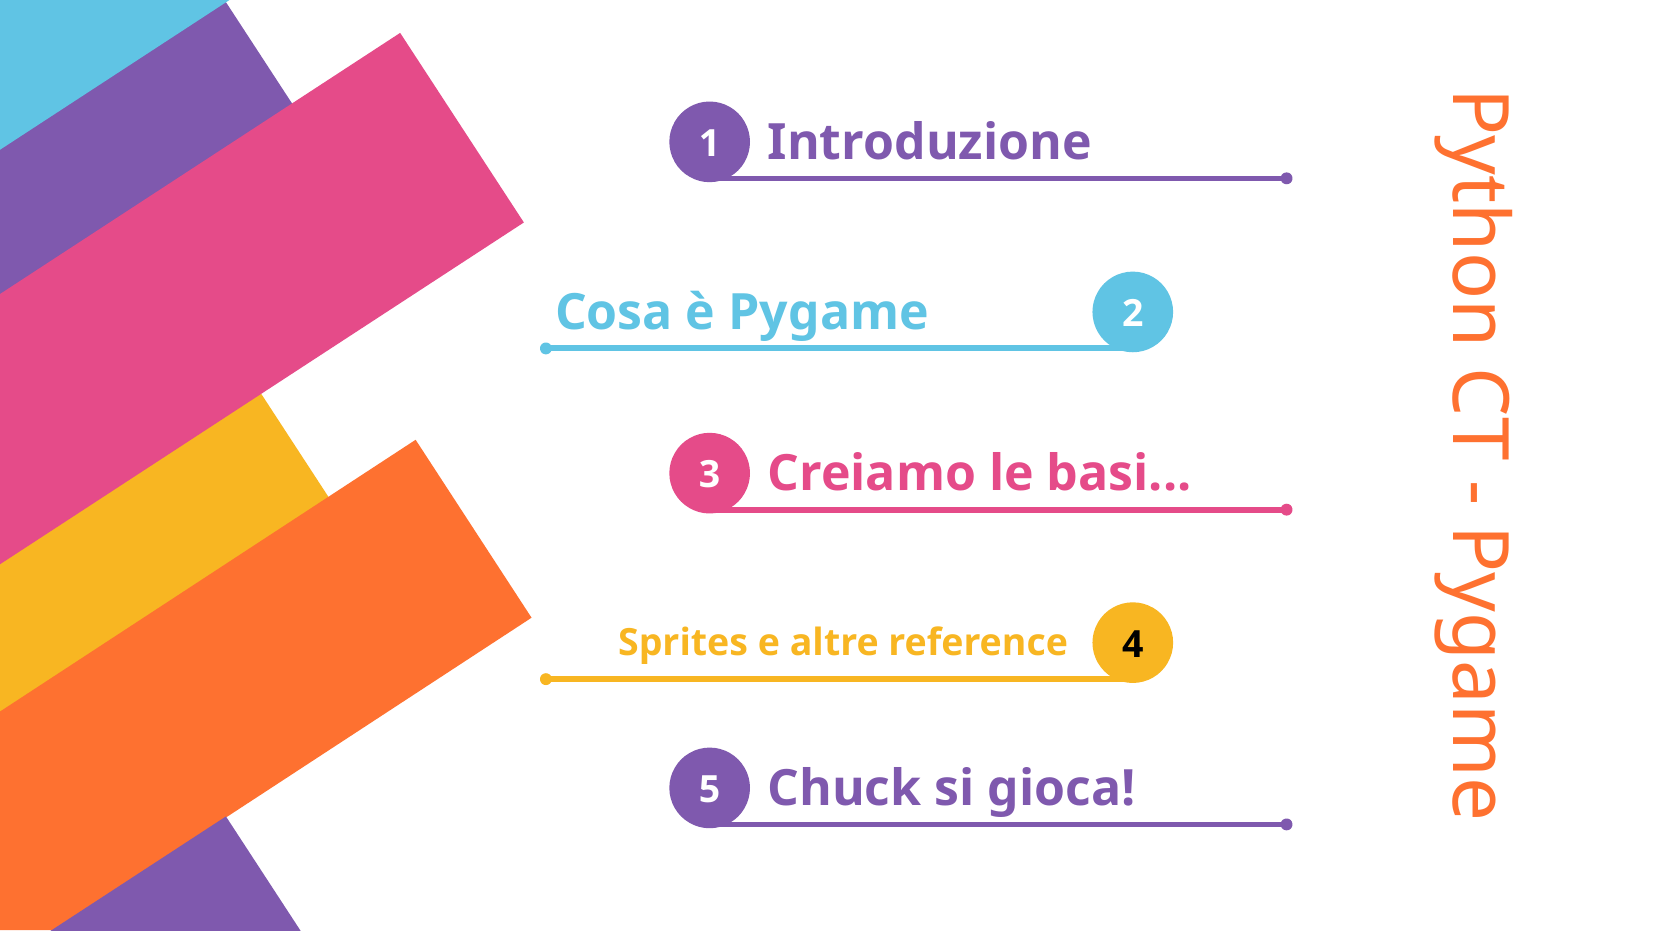

1
# Introduzione
2
Cosa è Pygame
Python CT - Pygame
3
Creiamo le basi...
4
Sprites e altre reference
5
Chuck si gioca!